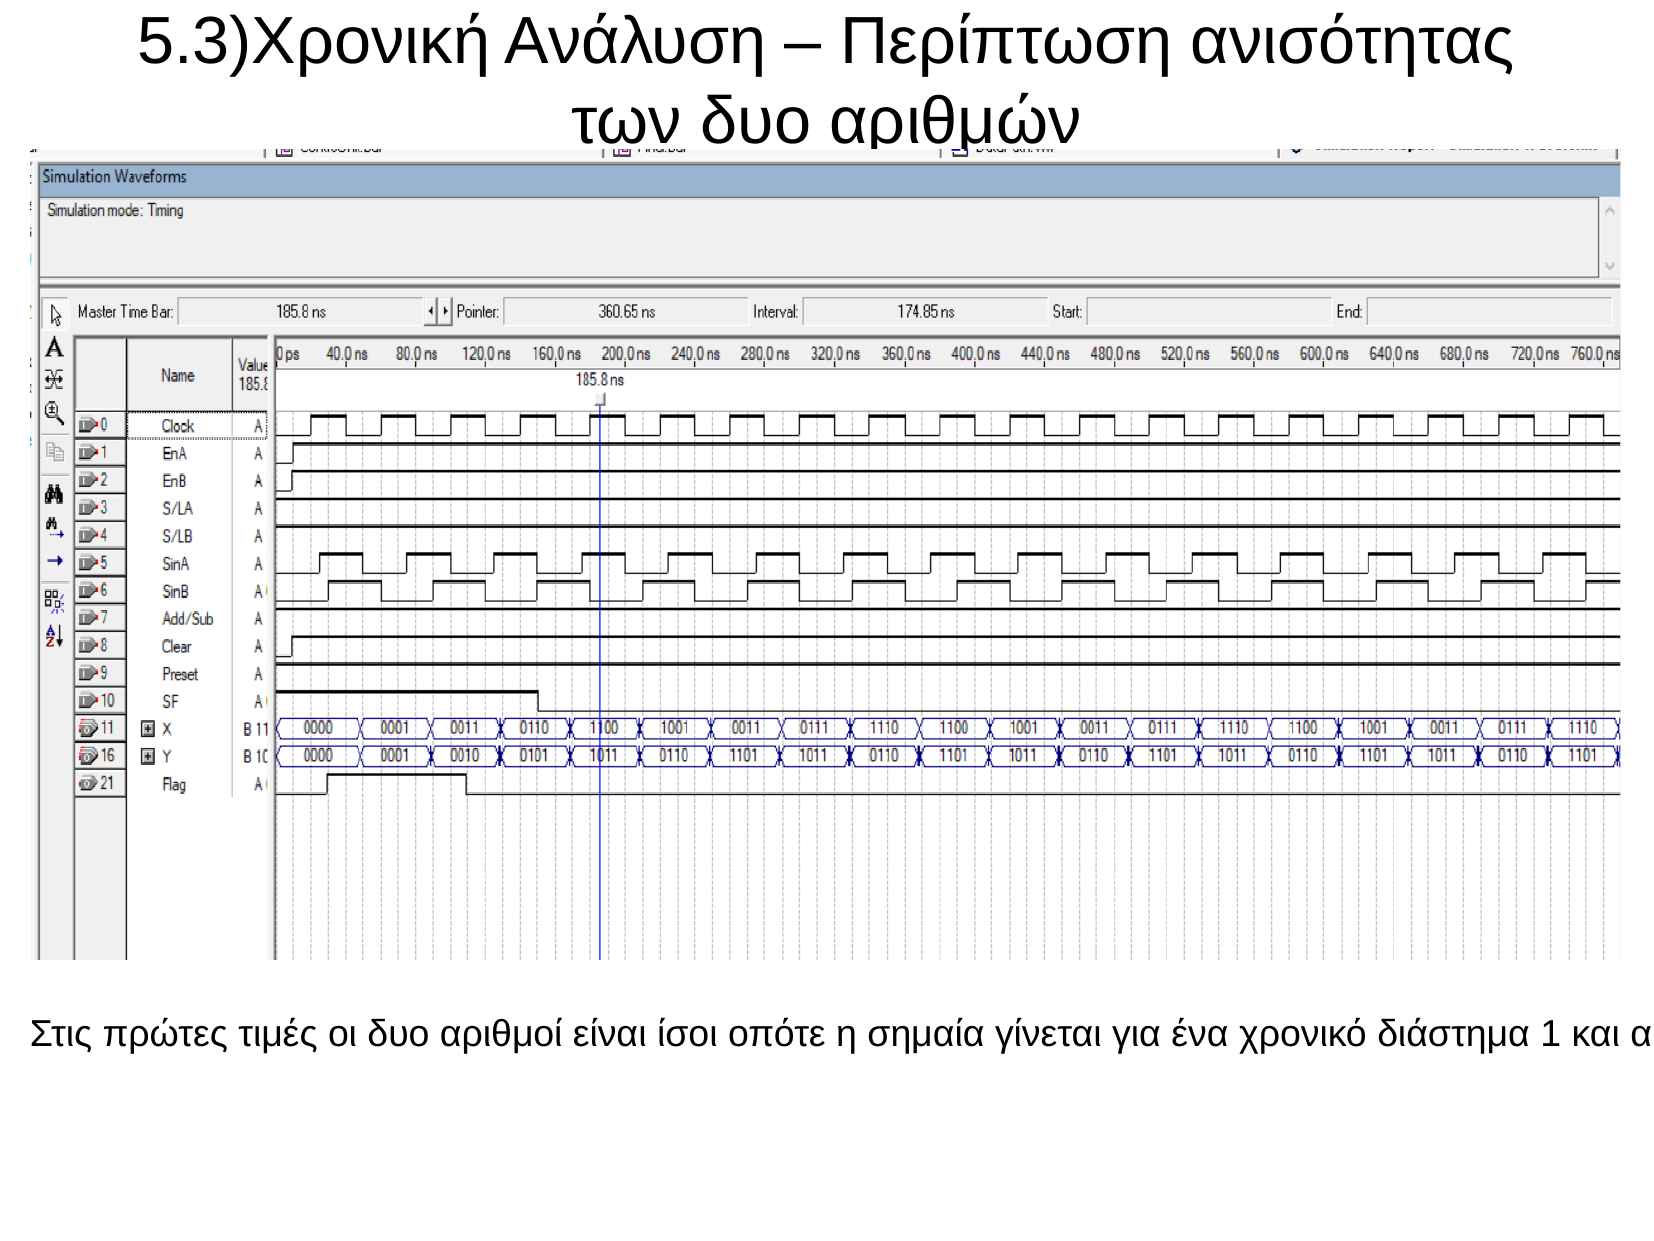

# 5.3)Χρονική Ανάλυση – Περίπτωση ανισότητας των δυο αριθμών
Στις πρώτες τιμές οι δυο αριθμοί είναι ίσοι οπότε η σημαία γίνεται για ένα χρονικό διάστημα 1 και αμέσως μετά σε κάθε περίπτωση οι δύο αριθμοί είναι διαφορετικοί μεταξύ τους οπότε η σημαία με σήμα SF = 1 αλλάζει και γίνεται 0 και μετά από λίγο κάνουμε το SF = 0 και διατηρούμε την τιμή αυτή.